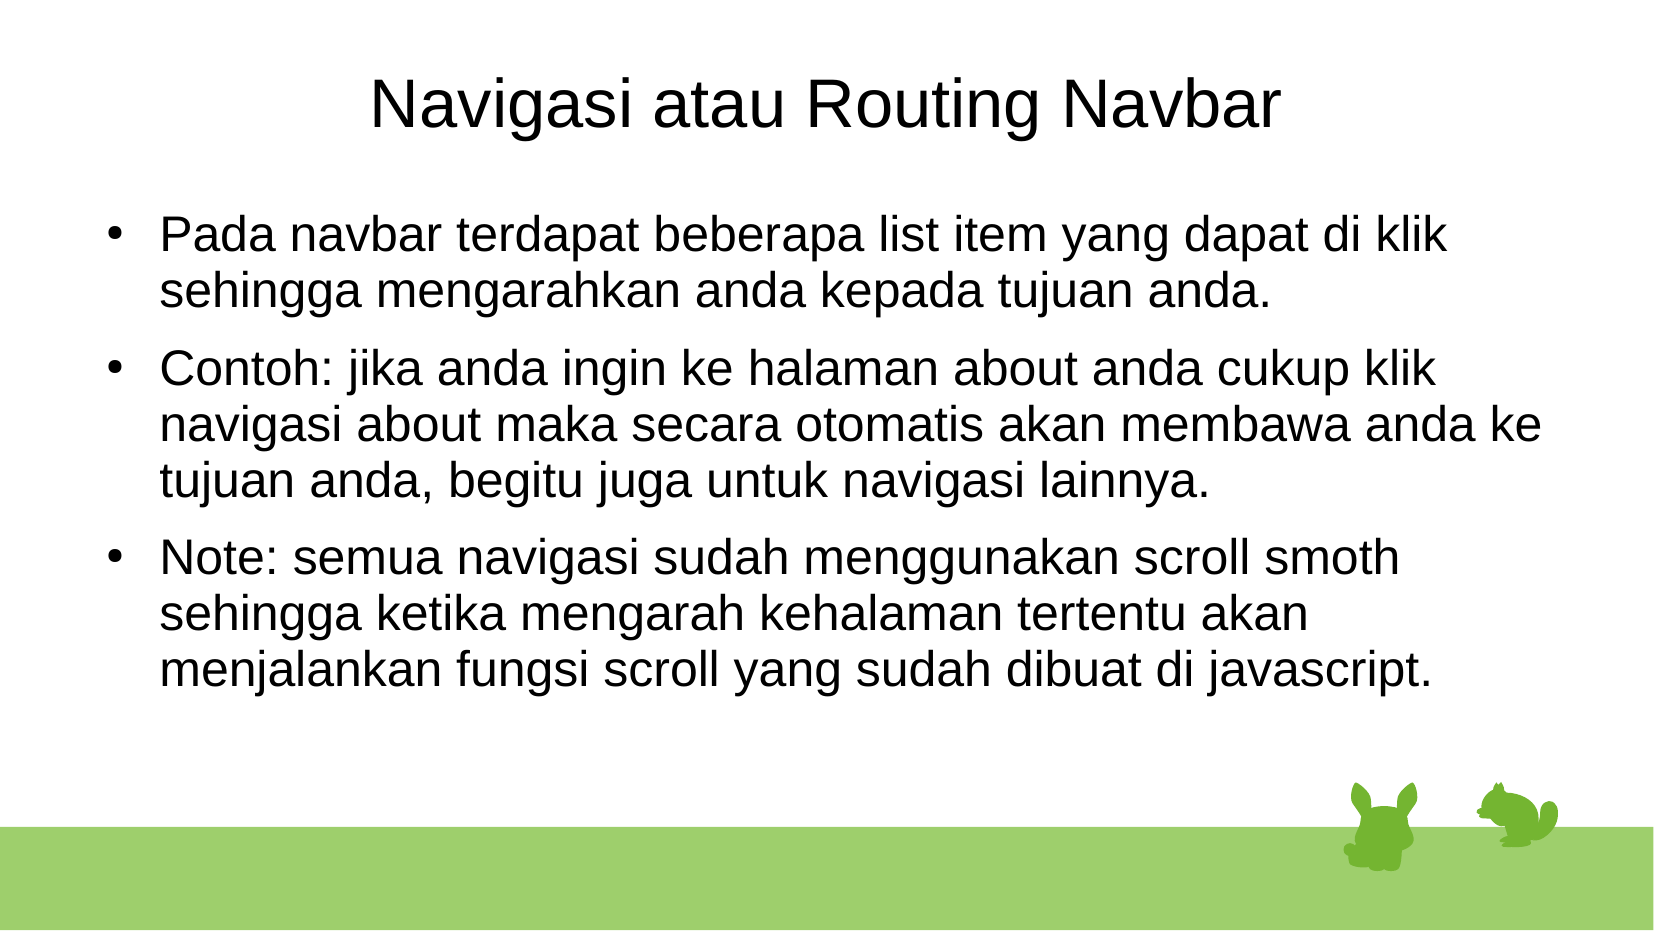

# Navigasi atau Routing Navbar
Pada navbar terdapat beberapa list item yang dapat di klik sehingga mengarahkan anda kepada tujuan anda.
Contoh: jika anda ingin ke halaman about anda cukup klik navigasi about maka secara otomatis akan membawa anda ke tujuan anda, begitu juga untuk navigasi lainnya.
Note: semua navigasi sudah menggunakan scroll smoth sehingga ketika mengarah kehalaman tertentu akan menjalankan fungsi scroll yang sudah dibuat di javascript.